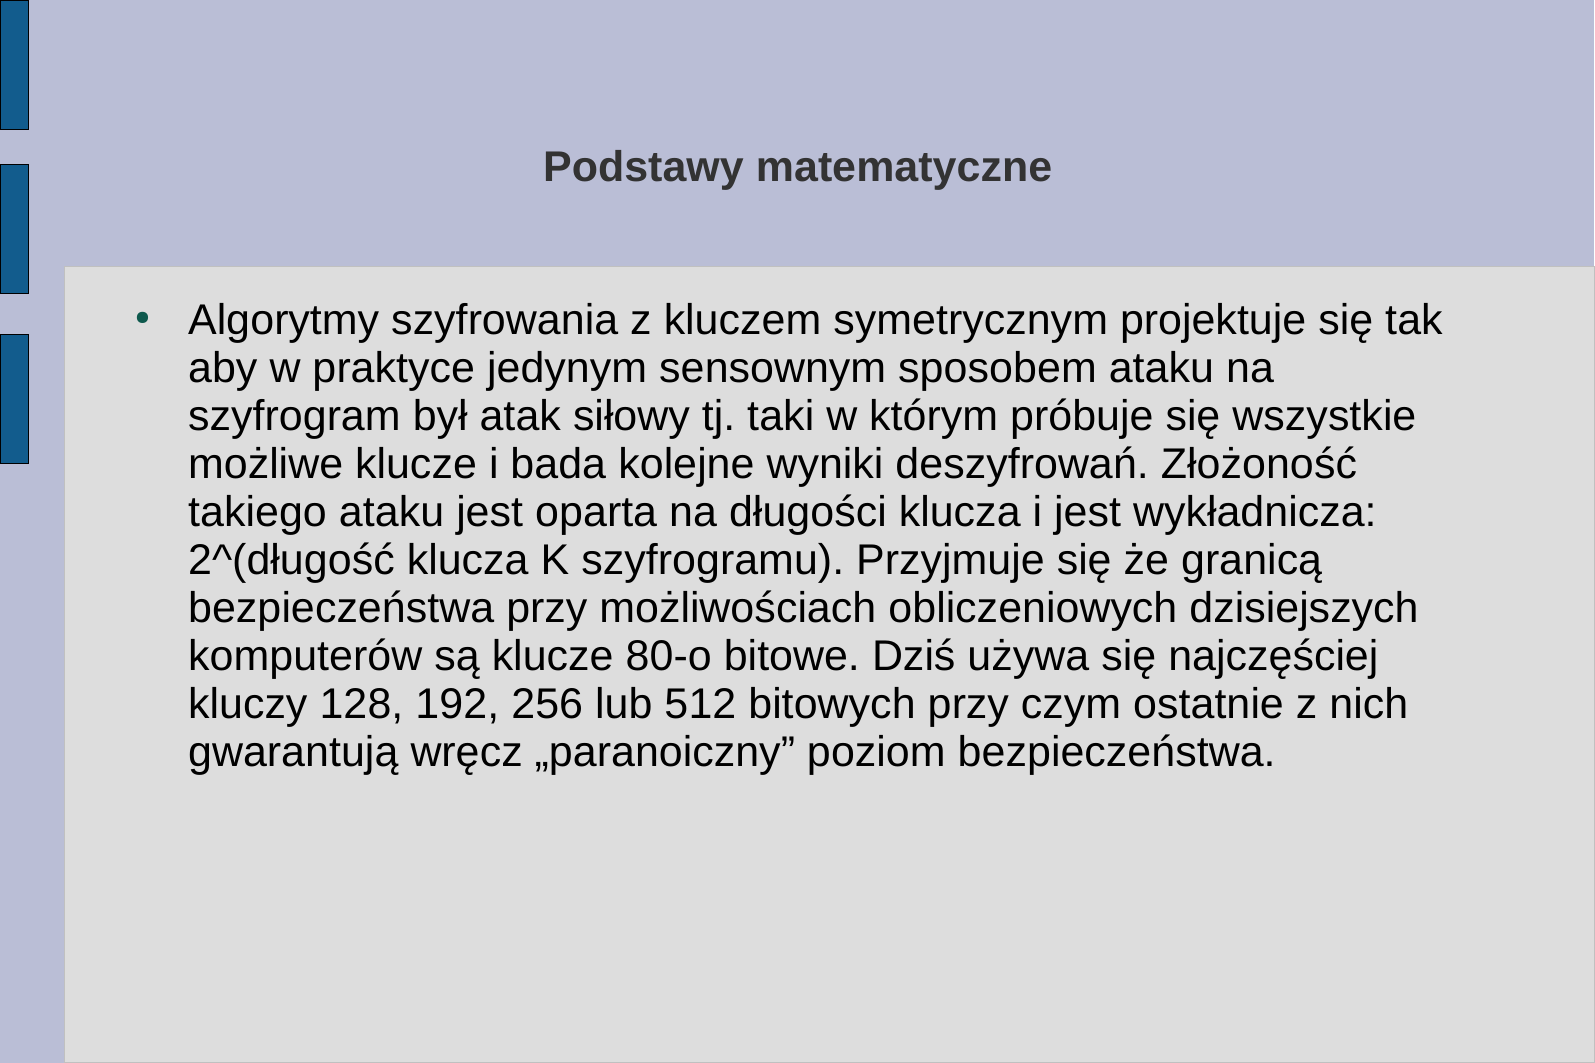

# Podstawy matematyczne
Algorytmy szyfrowania z kluczem symetrycznym projektuje się tak aby w praktyce jedynym sensownym sposobem ataku na szyfrogram był atak siłowy tj. taki w którym próbuje się wszystkie możliwe klucze i bada kolejne wyniki deszyfrowań. Złożoność takiego ataku jest oparta na długości klucza i jest wykładnicza: 2^(długość klucza K szyfrogramu). Przyjmuje się że granicą bezpieczeństwa przy możliwościach obliczeniowych dzisiejszych komputerów są klucze 80-o bitowe. Dziś używa się najczęściej kluczy 128, 192, 256 lub 512 bitowych przy czym ostatnie z nich gwarantują wręcz „paranoiczny” poziom bezpieczeństwa.